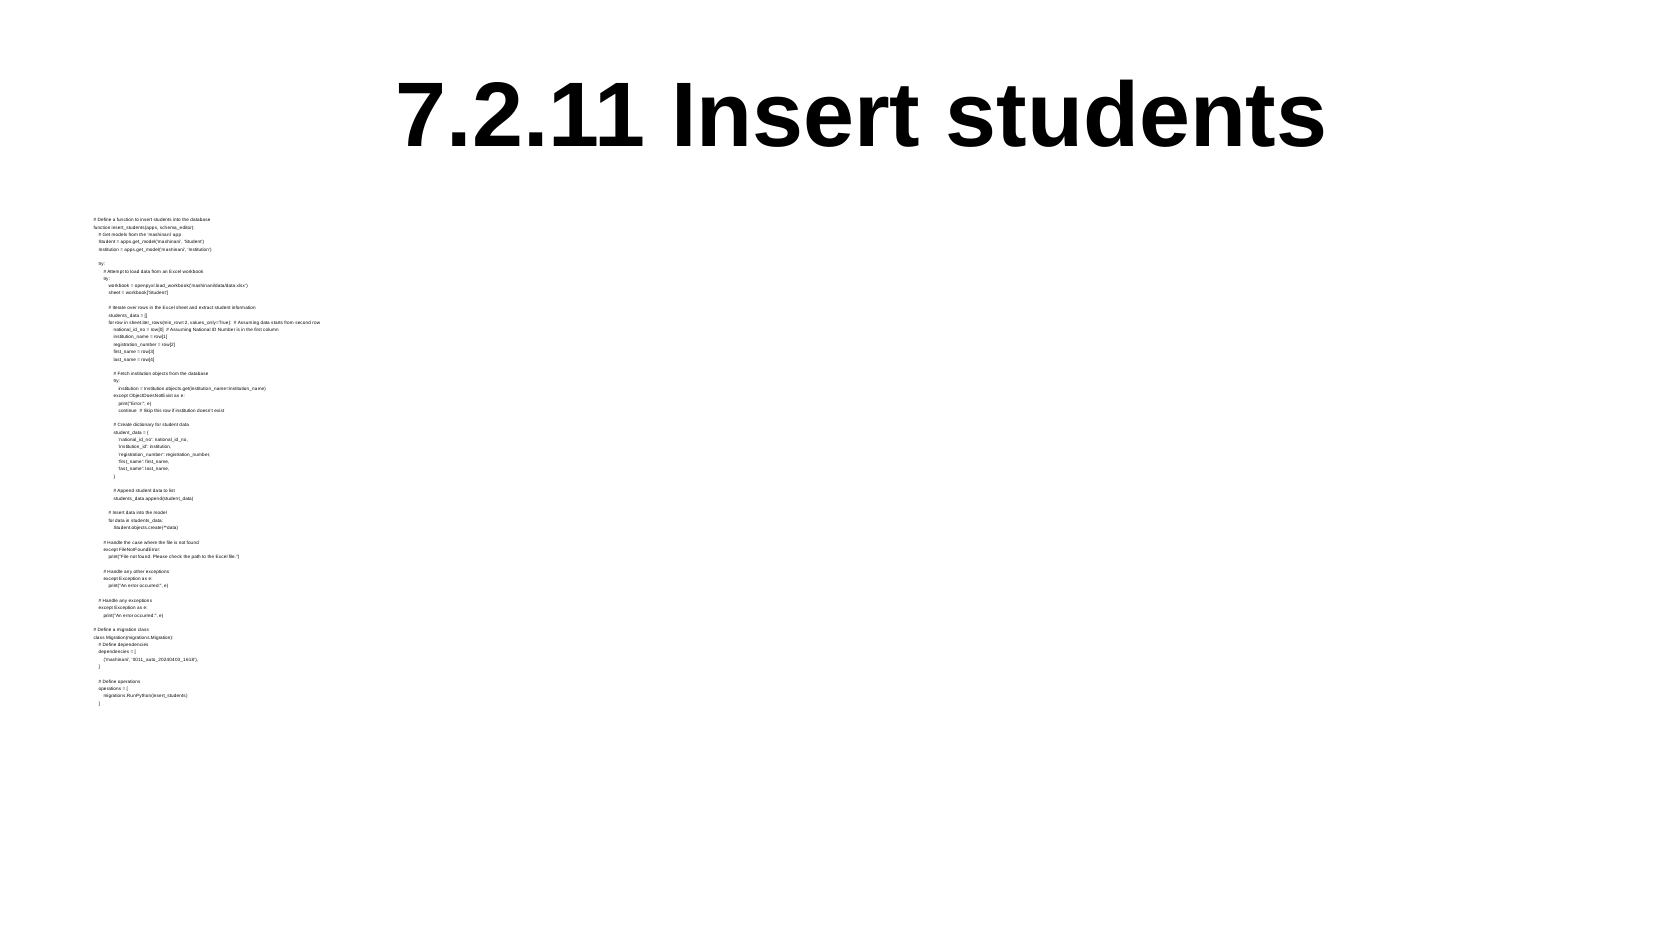

# 7.2.11 Insert students
# Define a function to insert students into the database
function insert_students(apps, schema_editor):
 # Get models from the 'mashinani' app
 Student = apps.get_model('mashinani', 'Student')
 Institution = apps.get_model('mashinani', 'Institution')
 try:
 # Attempt to load data from an Excel workbook
 try:
 workbook = openpyxl.load_workbook('mashinani/data/data.xlsx')
 sheet = workbook['Student']
 # Iterate over rows in the Excel sheet and extract student information
 students_data = []
 for row in sheet.iter_rows(min_row=2, values_only=True): # Assuming data starts from second row
 national_id_no = row[0] # Assuming National ID Number is in the first column
 institution_name = row[1]
 registration_number = row[2]
 first_name = row[3]
 last_name = row[4]
 # Fetch institution objects from the database
 try:
 institution = Institution.objects.get(institution_name=institution_name)
 except ObjectDoesNotExist as e:
 print("Error:", e)
 continue # Skip this row if institution doesn't exist
 # Create dictionary for student data
 student_data = {
 'national_id_no': national_id_no,
 'institution_id': institution,
 'registration_number': registration_number,
 'first_name': first_name,
 'last_name': last_name,
 }
 # Append student data to list
 students_data.append(student_data)
 # Insert data into the model
 for data in students_data:
 Student.objects.create(**data)
 # Handle the case where the file is not found
 except FileNotFoundError:
 print("File not found. Please check the path to the Excel file.")
 # Handle any other exceptions
 except Exception as e:
 print("An error occurred:", e)
 # Handle any exceptions
 except Exception as e:
 print("An error occurred:", e)
# Define a migration class
class Migration(migrations.Migration):
 # Define dependencies
 dependencies = [
 ('mashinani', '0011_auto_20240403_1618'),
 ]
 # Define operations
 operations = [
 migrations.RunPython(insert_students)
 ]